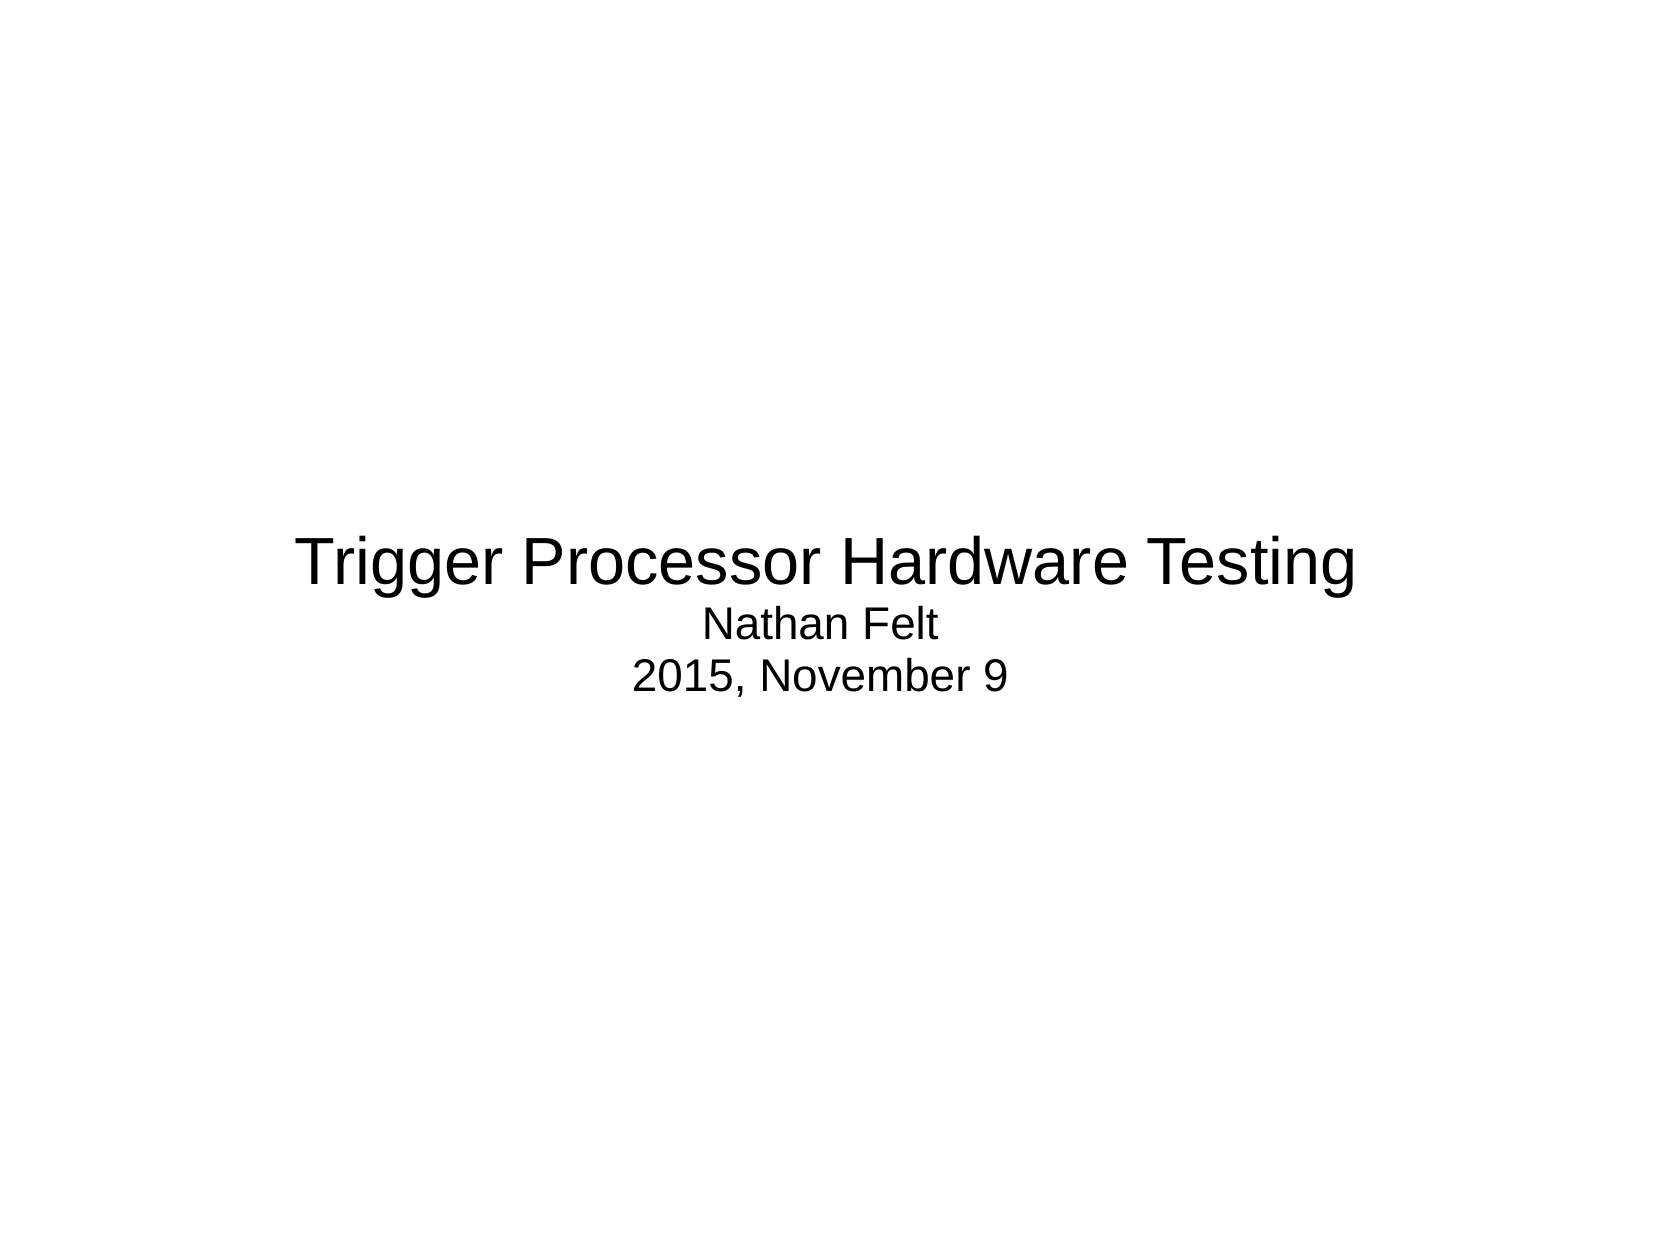

# Trigger Processor Hardware Testing
Nathan Felt
2015, November 9